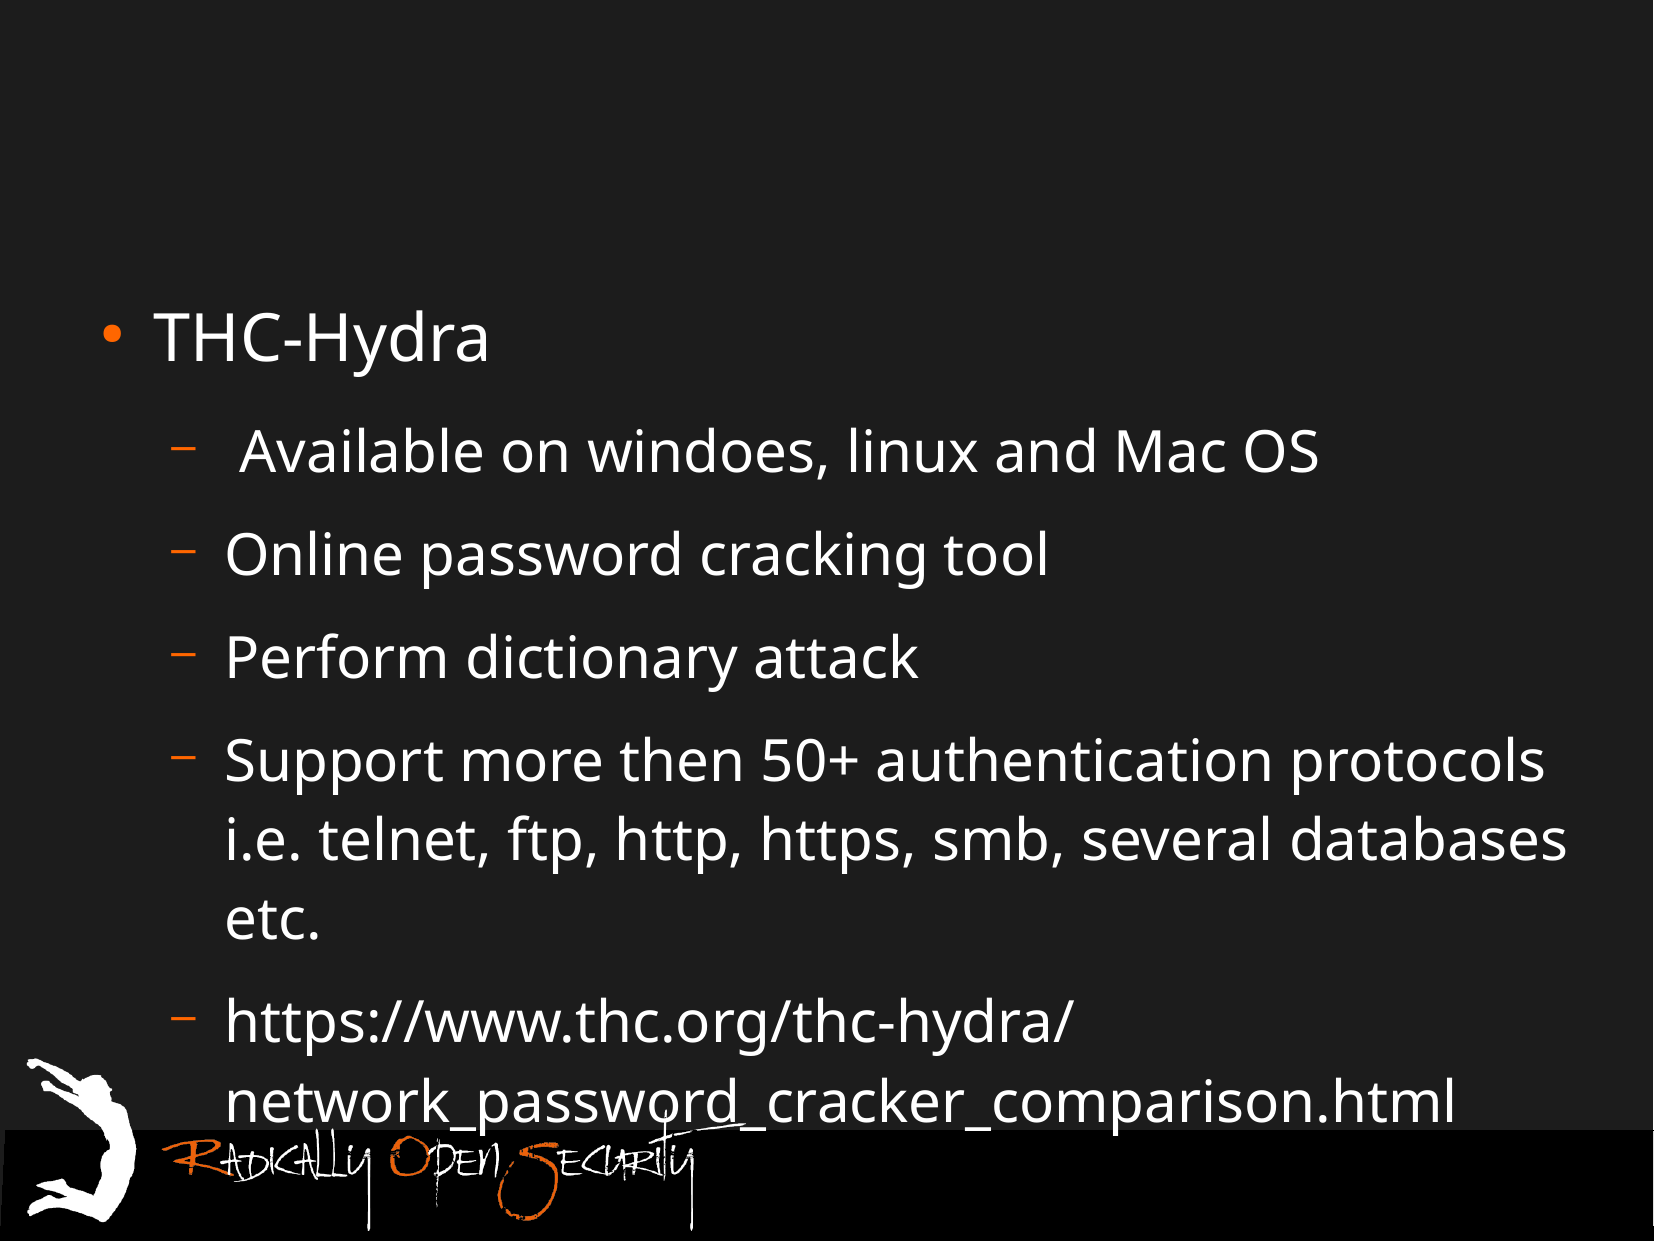

#
THC-Hydra
 Available on windoes, linux and Mac OS
Online password cracking tool
Perform dictionary attack
Support more then 50+ authentication protocols i.e. telnet, ftp, http, https, smb, several databases etc.
https://www.thc.org/thc-hydra/network_password_cracker_comparison.html